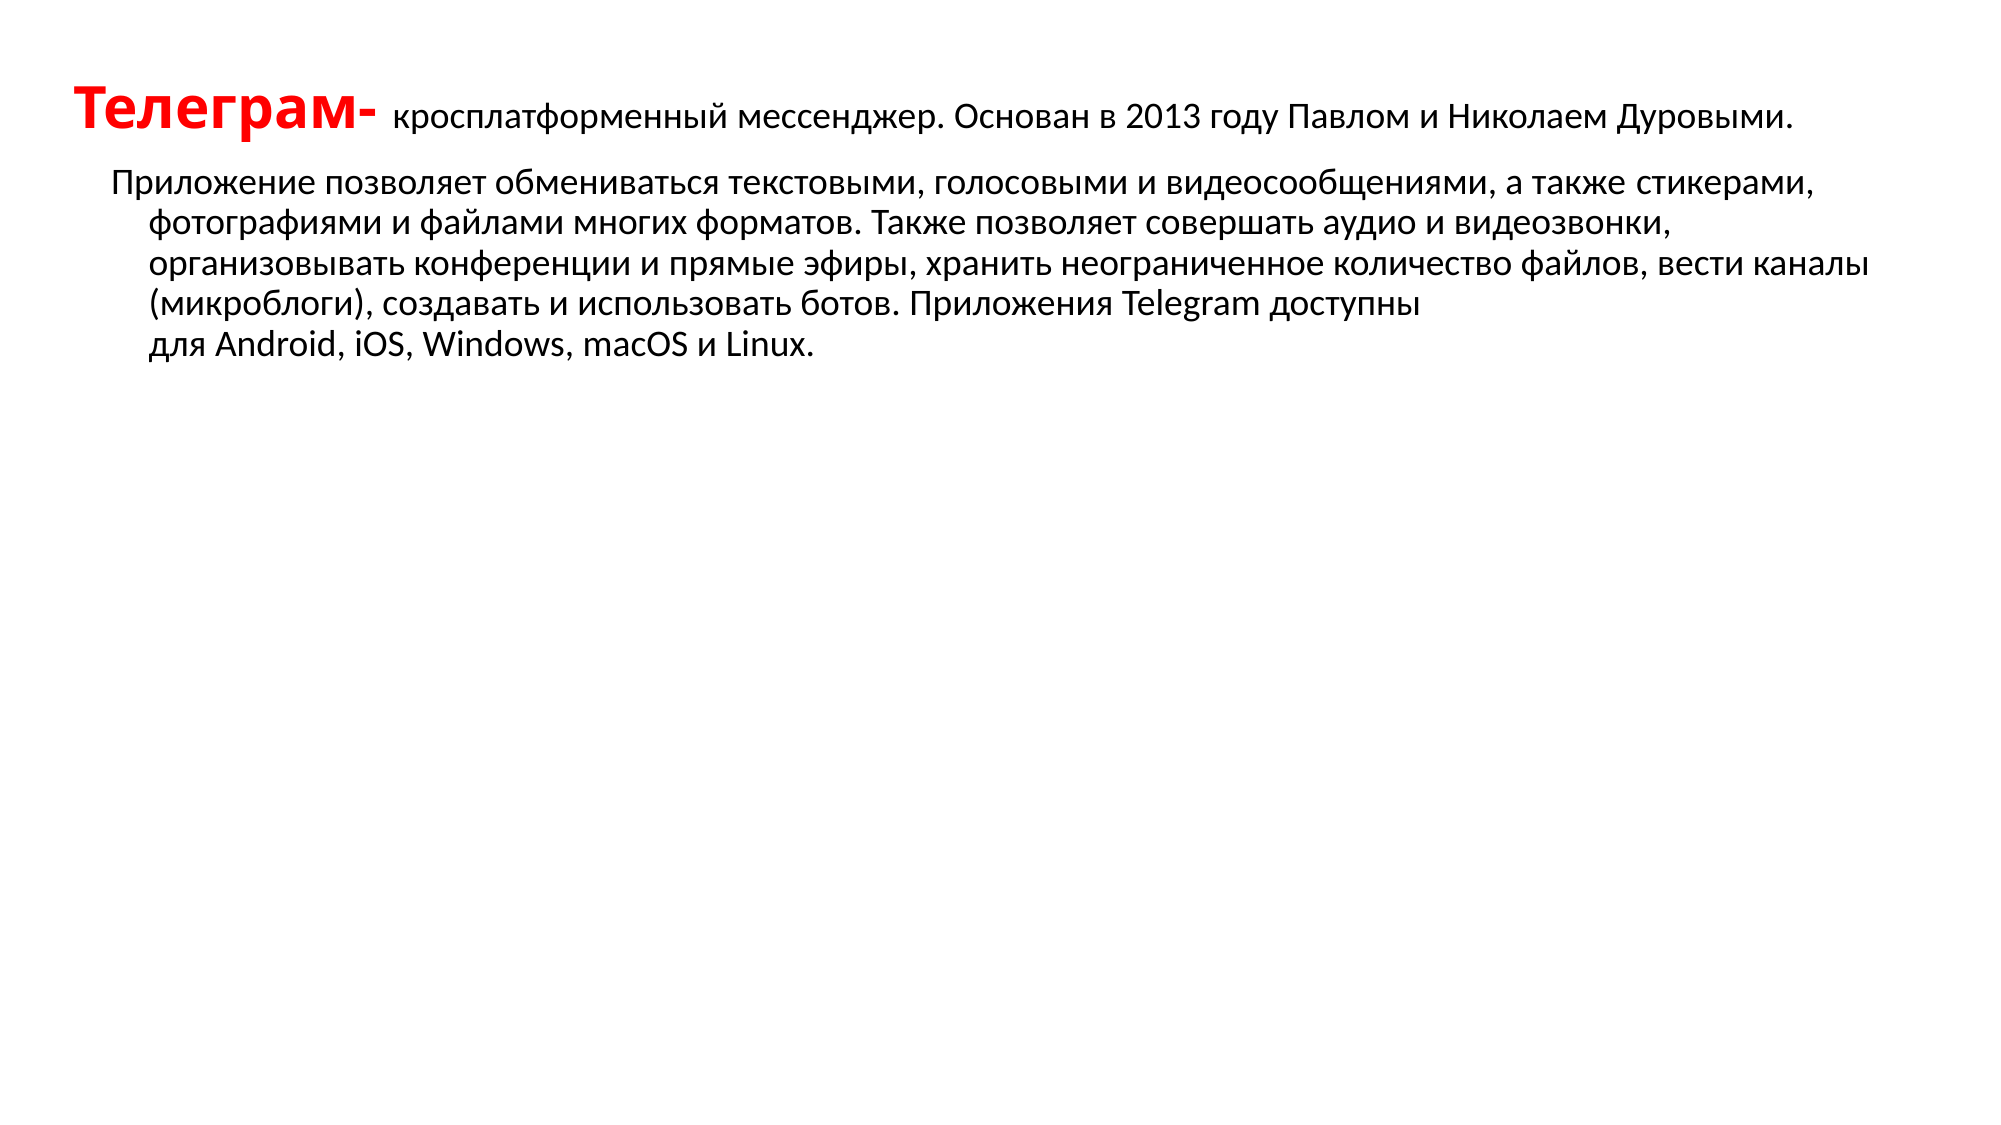

# Телеграм- кросплатформенный мессенджер. Основан в 2013 году Павлом и Николаем Дуровыми.
Приложение позволяет обмениваться текстовыми, голосовыми и видеосообщениями, а также стикерами, фотографиями и файлами многих форматов. Также позволяет совершать аудио и видеозвонки, организовывать конференции и прямые эфиры, хранить неограниченное количество файлов, вести каналы (микроблоги), создавать и использовать ботов. Приложения Telegram доступны для Android, iOS, Windows, macOS и Linux.